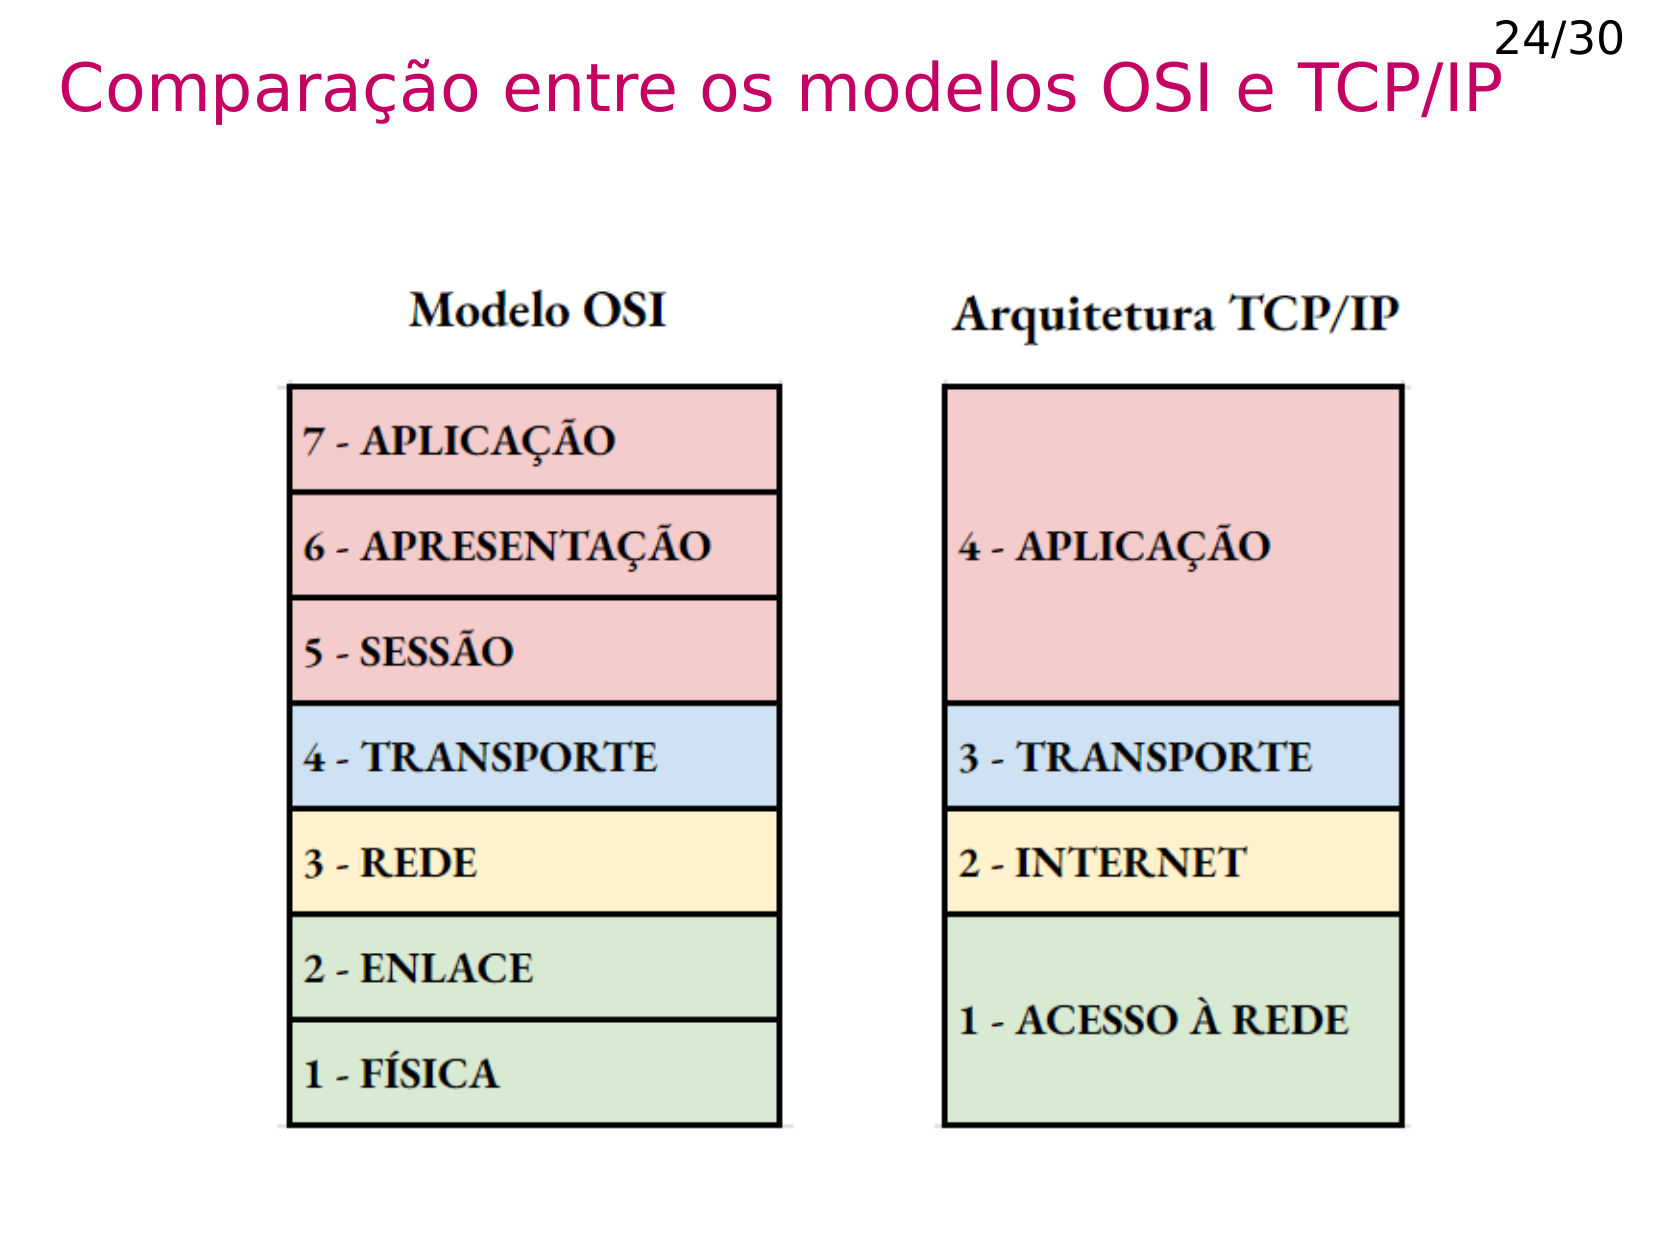

24
# Comparação entre os modelos OSI e TCP/IP